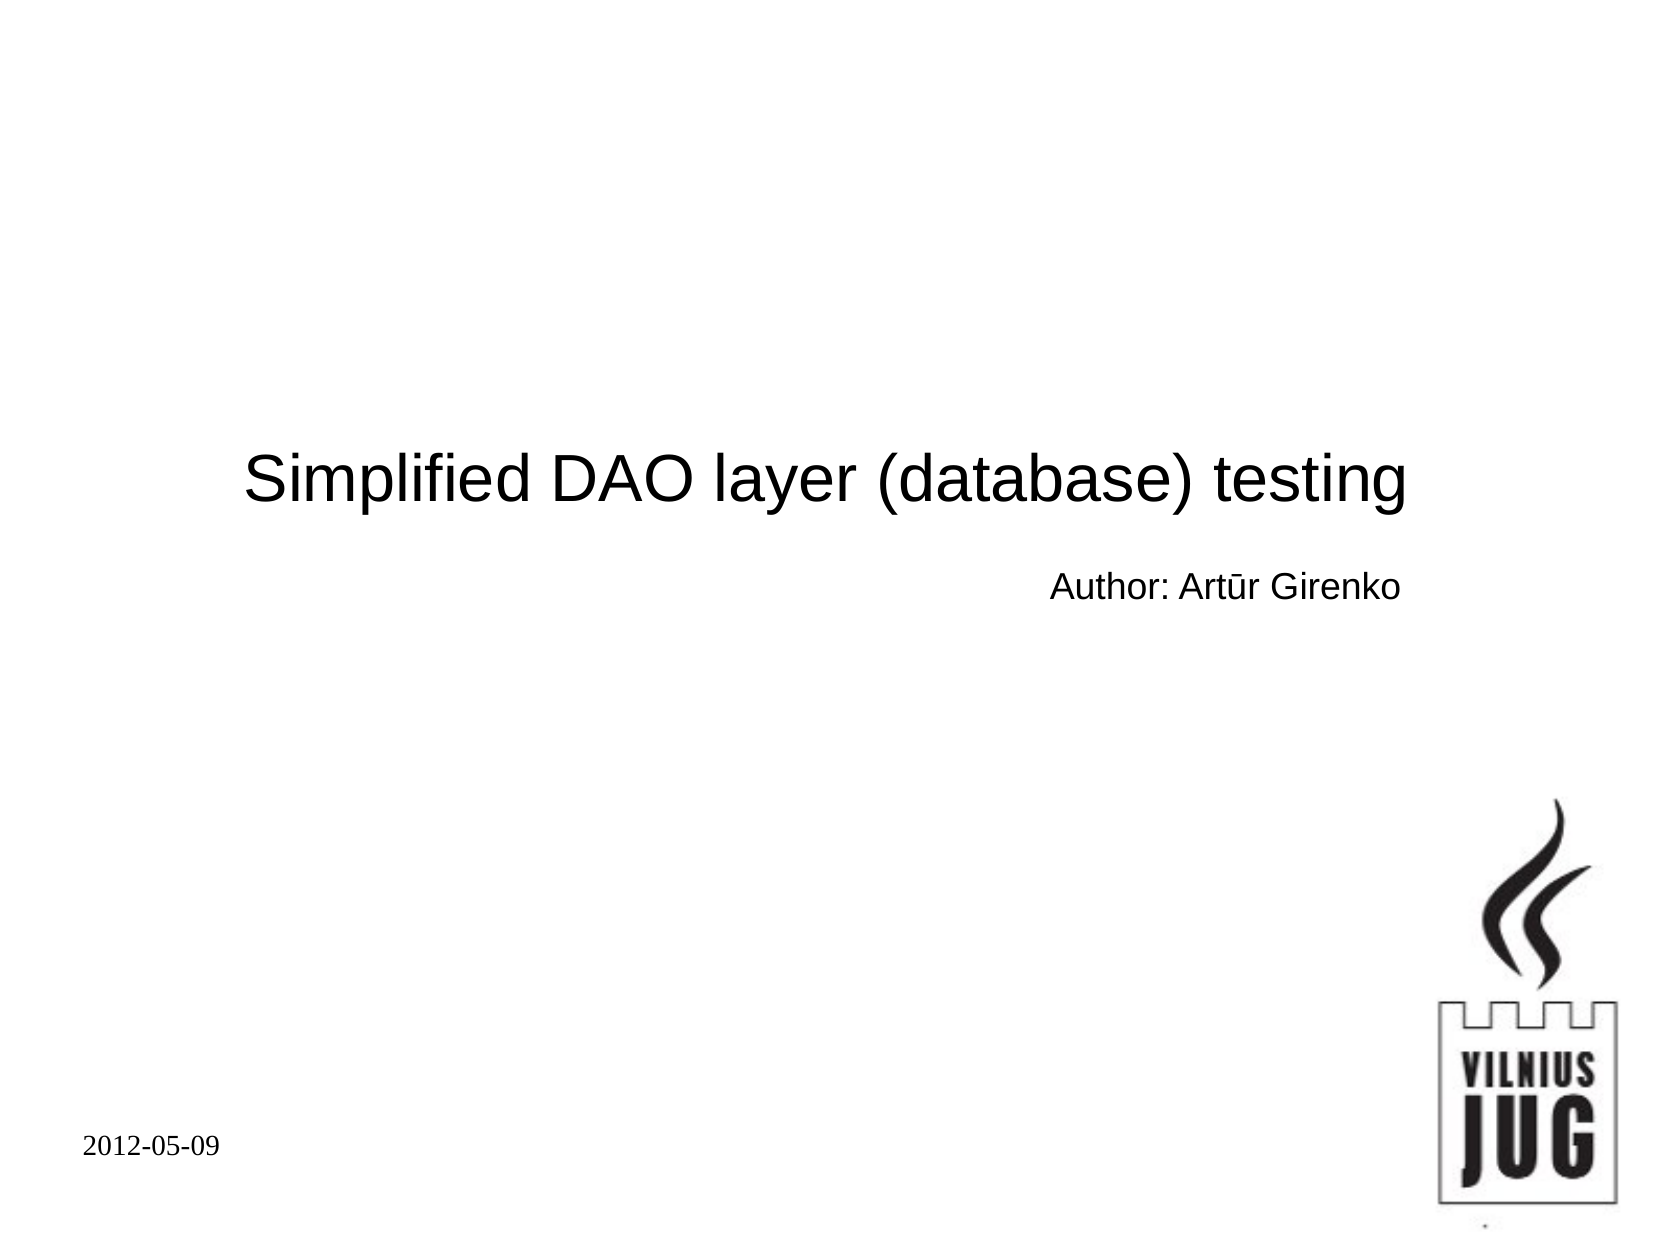

Simplified DAO layer (database) testing
Author: Artūr Girenko
2012-05-09